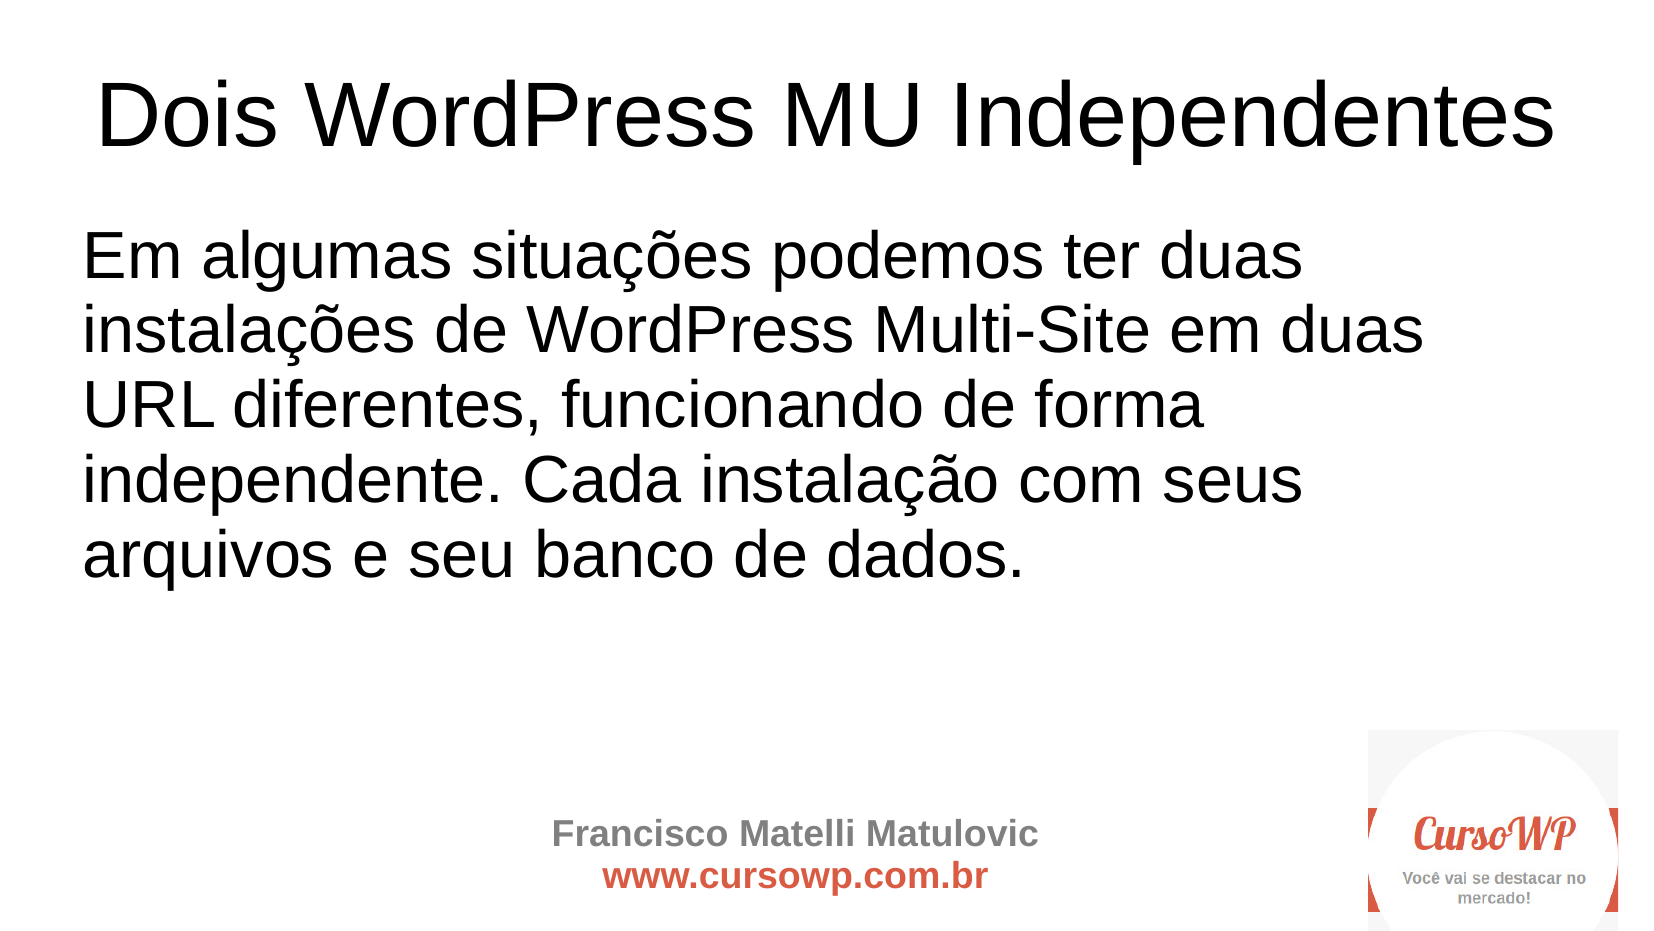

# Dois WordPress MU Independentes
Em algumas situações podemos ter duas instalações de WordPress Multi-Site em duas URL diferentes, funcionando de forma independente. Cada instalação com seus arquivos e seu banco de dados.